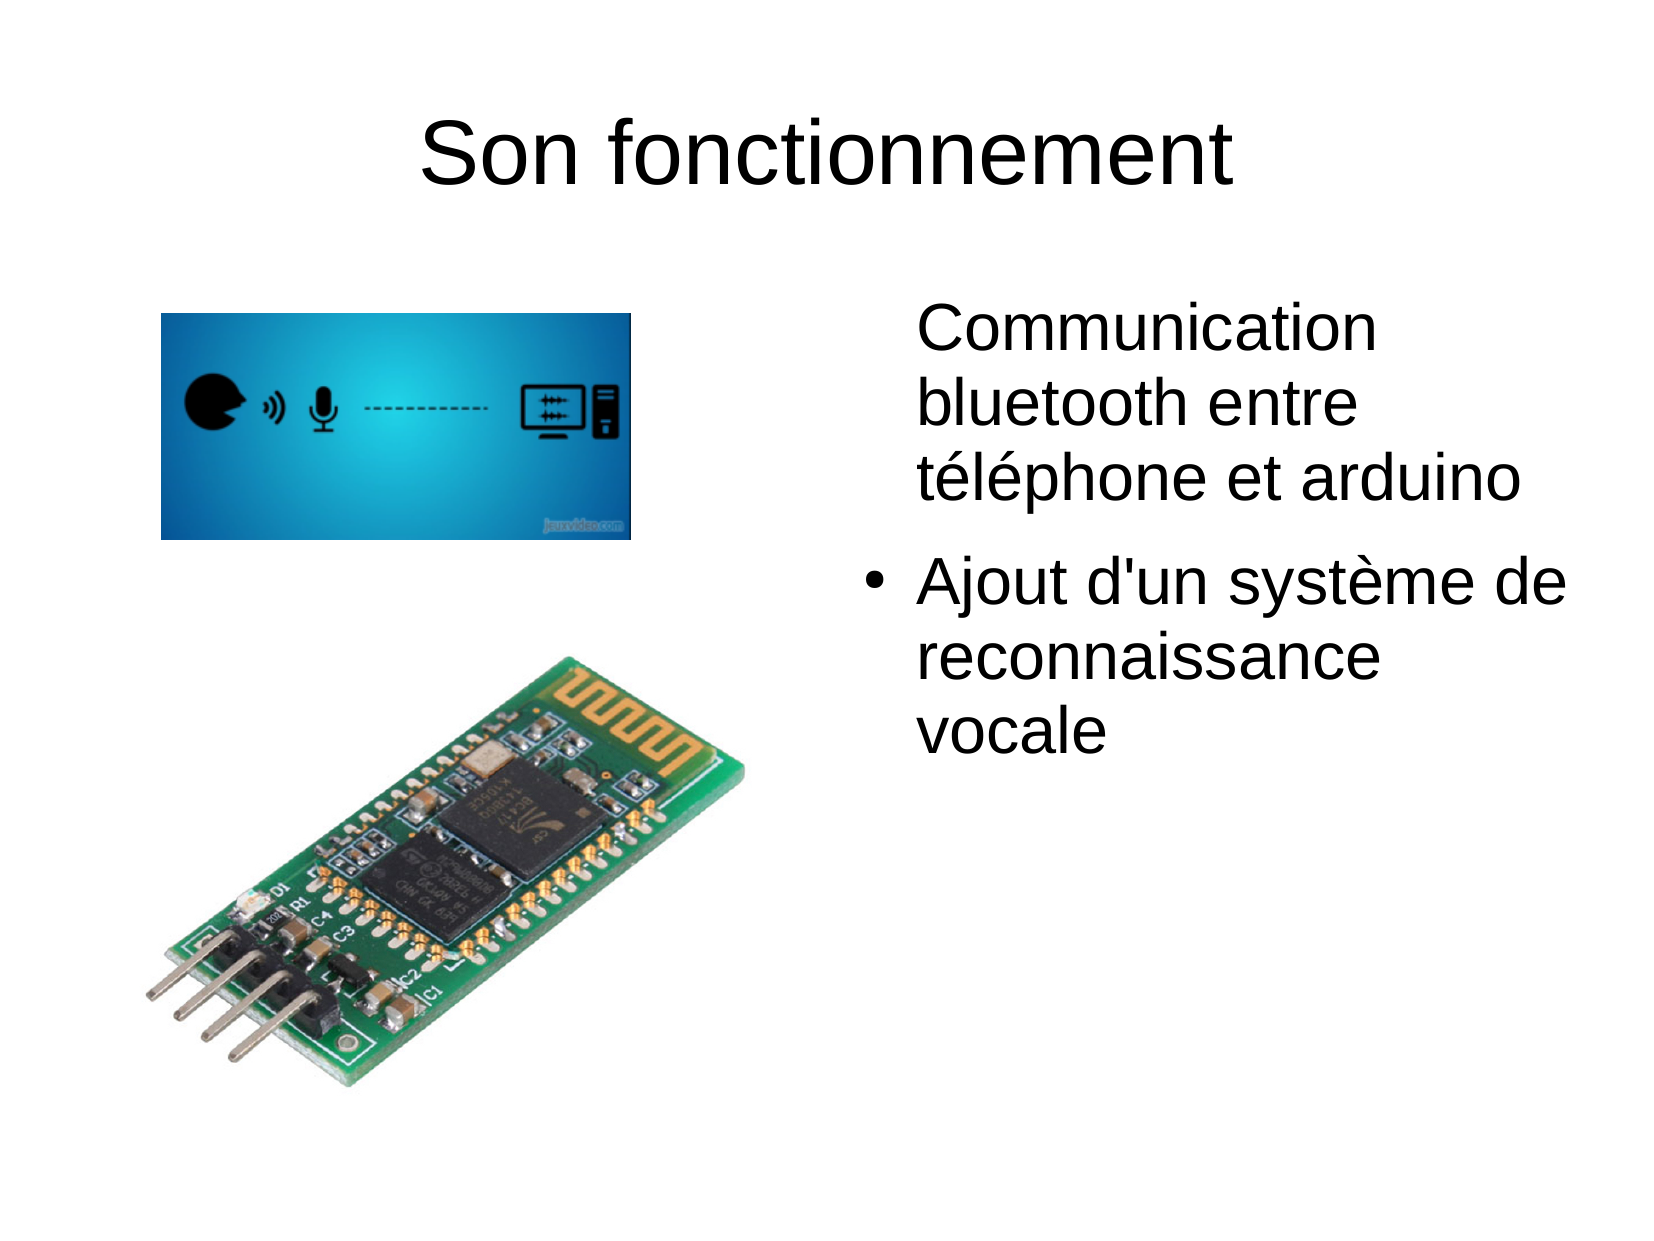

# Son fonctionnement
Communication bluetooth entre téléphone et arduino
Ajout d'un système de reconnaissance vocale